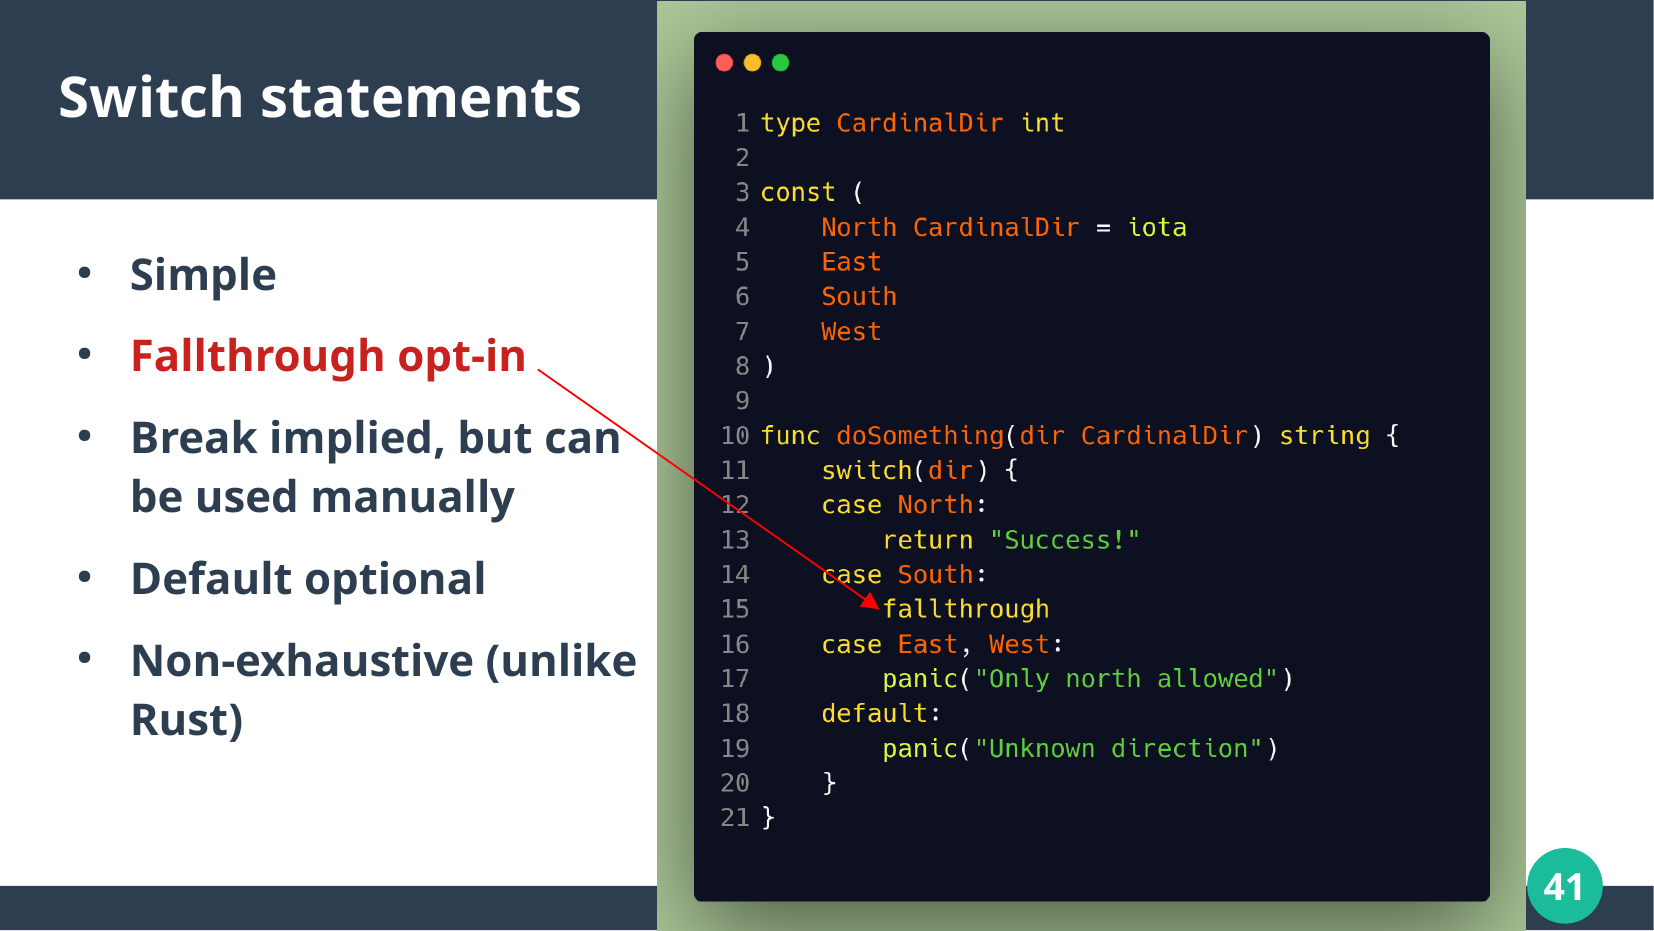

# Switch statements
Simple
Fallthrough opt-in
Break implied, but can be used manually
Default optional
Non-exhaustive (unlike Rust)